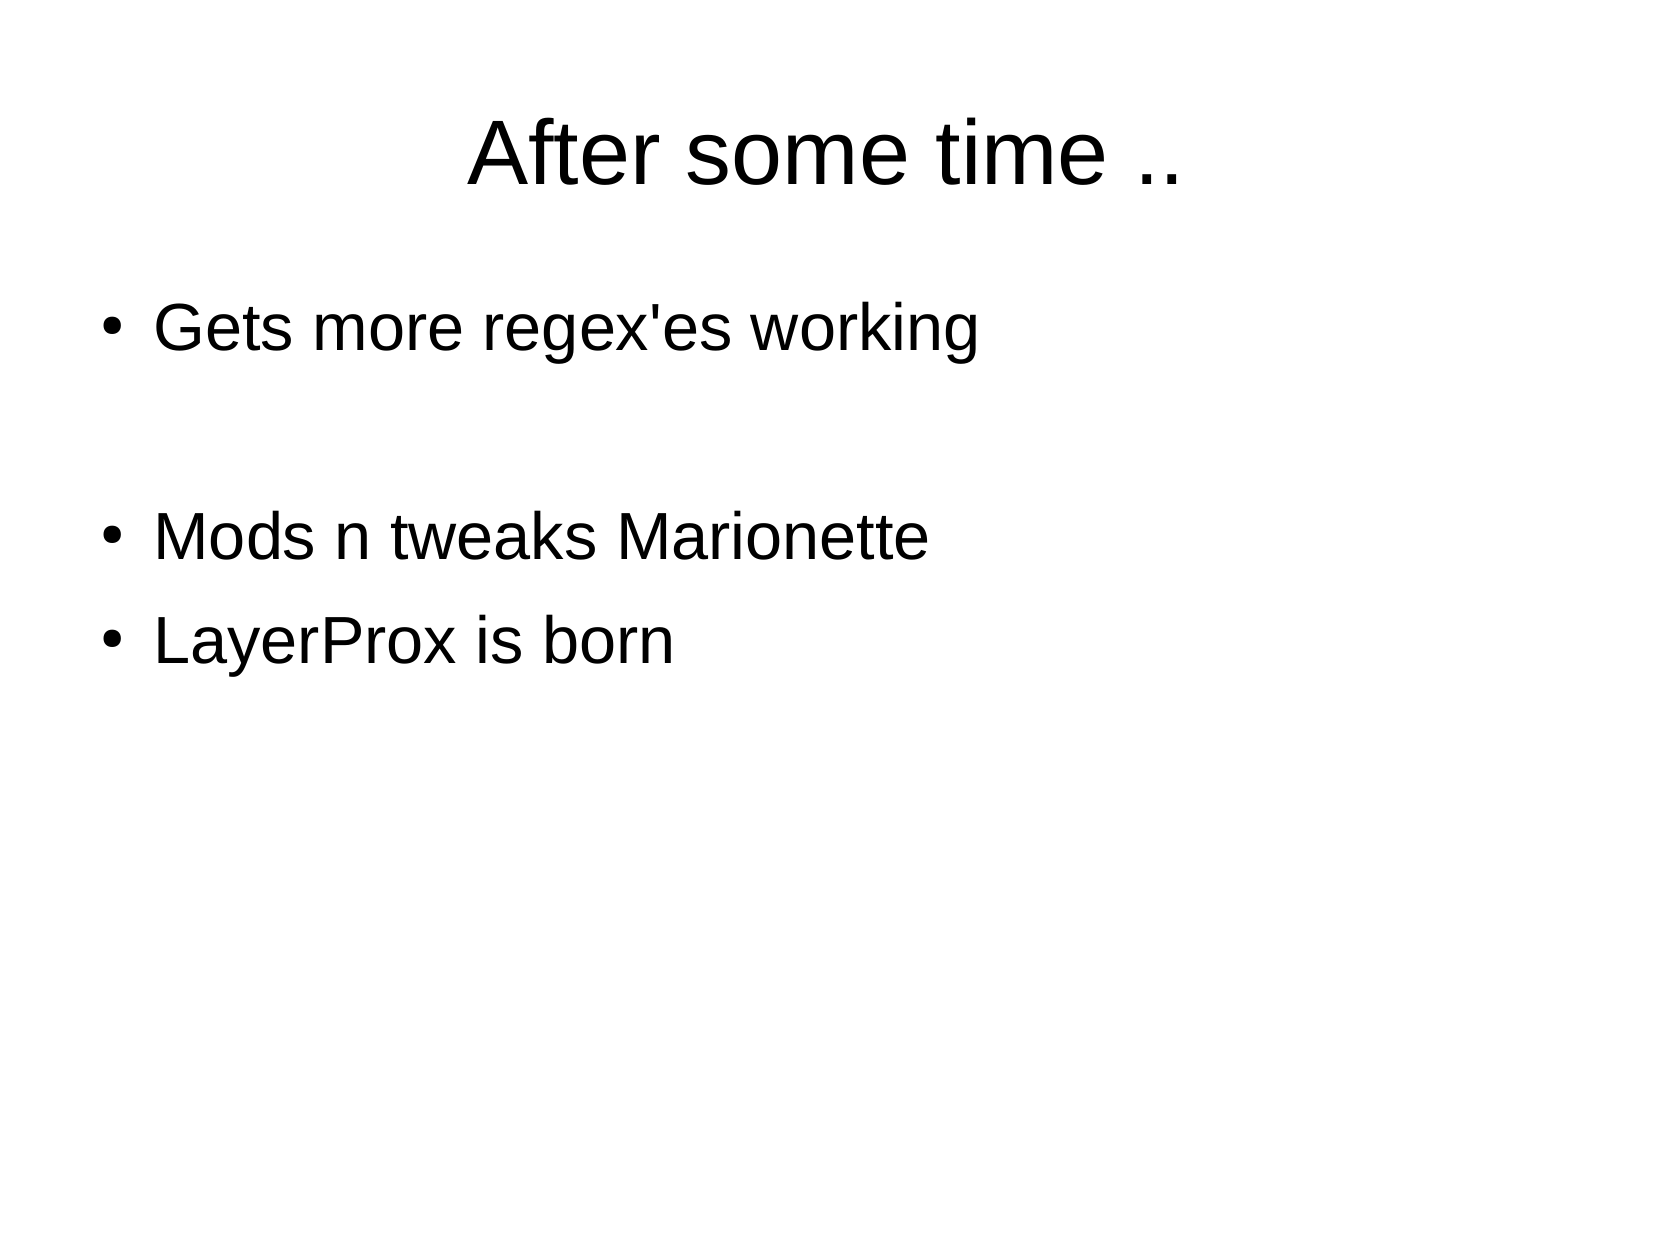

# After some time ..
Gets more regex'es working
Mods n tweaks Marionette
LayerProx is born